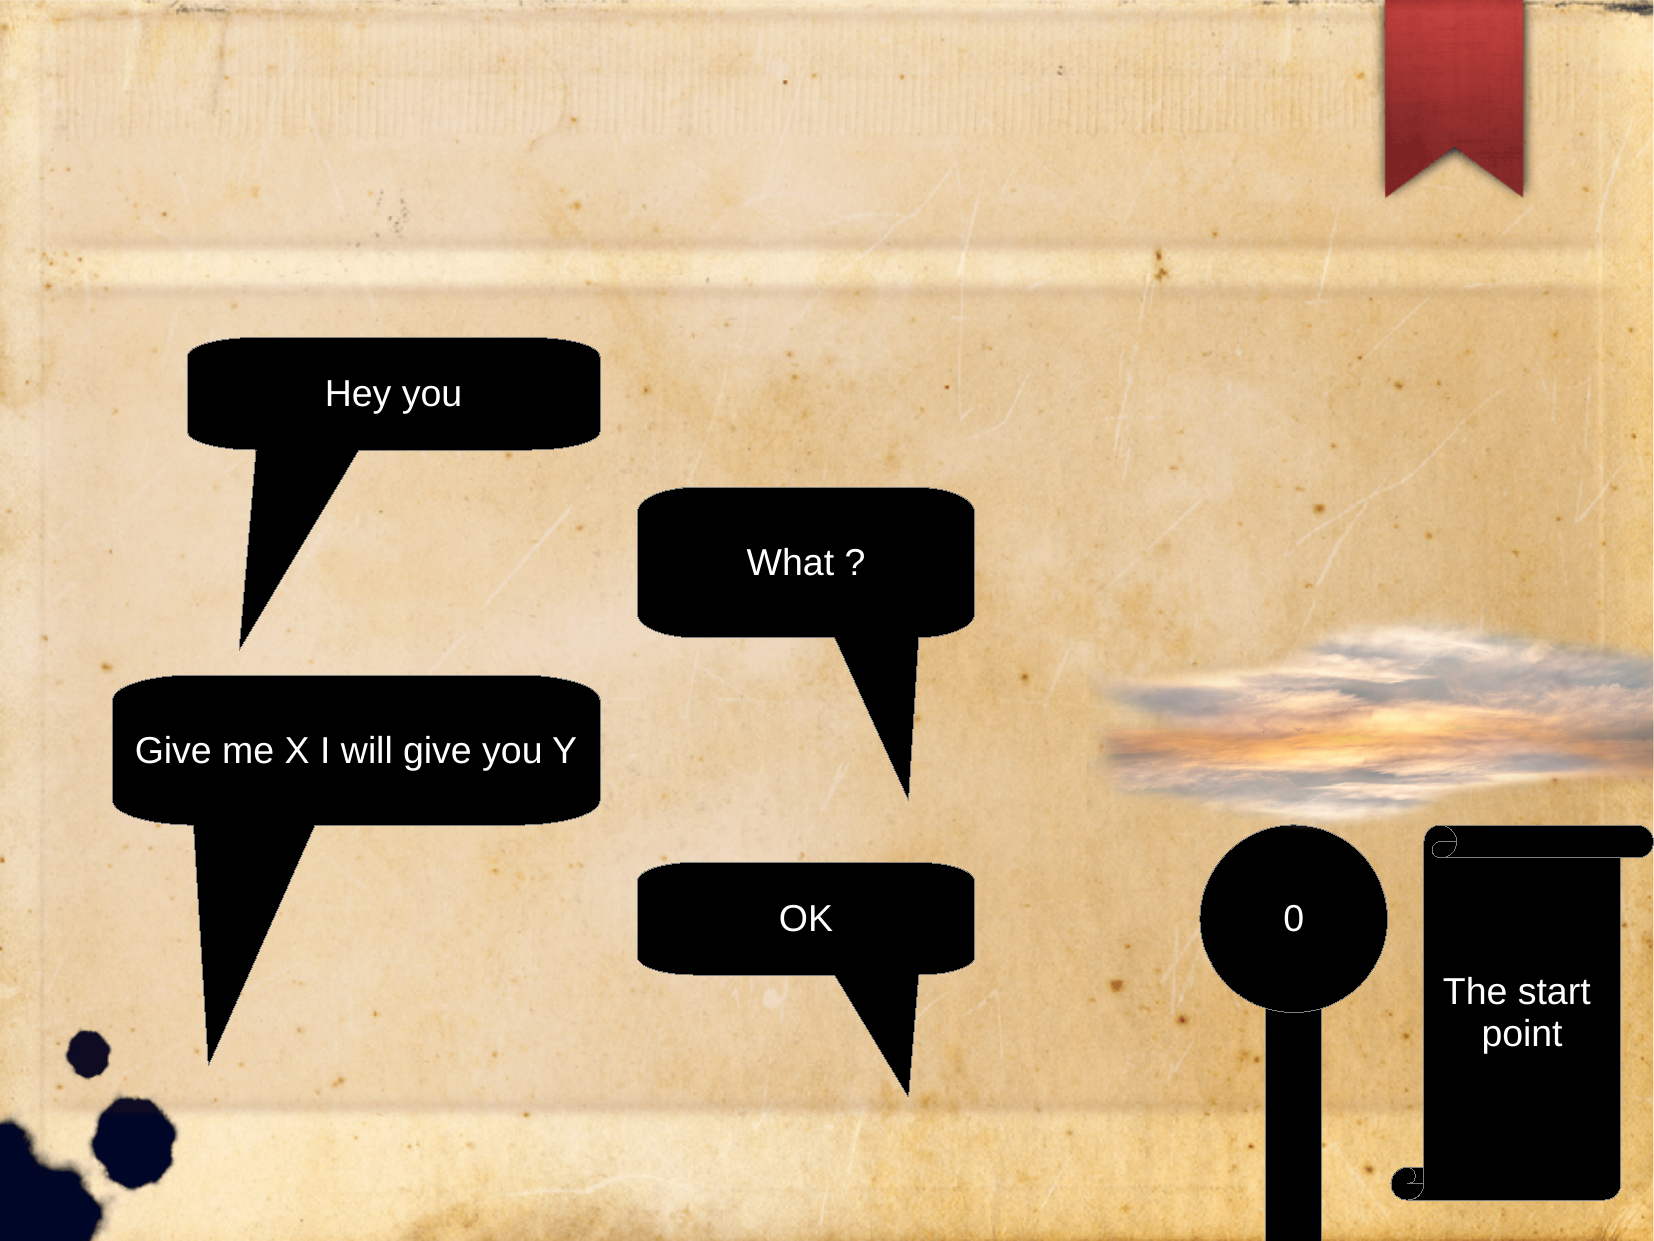

#
Hey you
What ?
Give me X I will give you Y
0
The start
point
OK